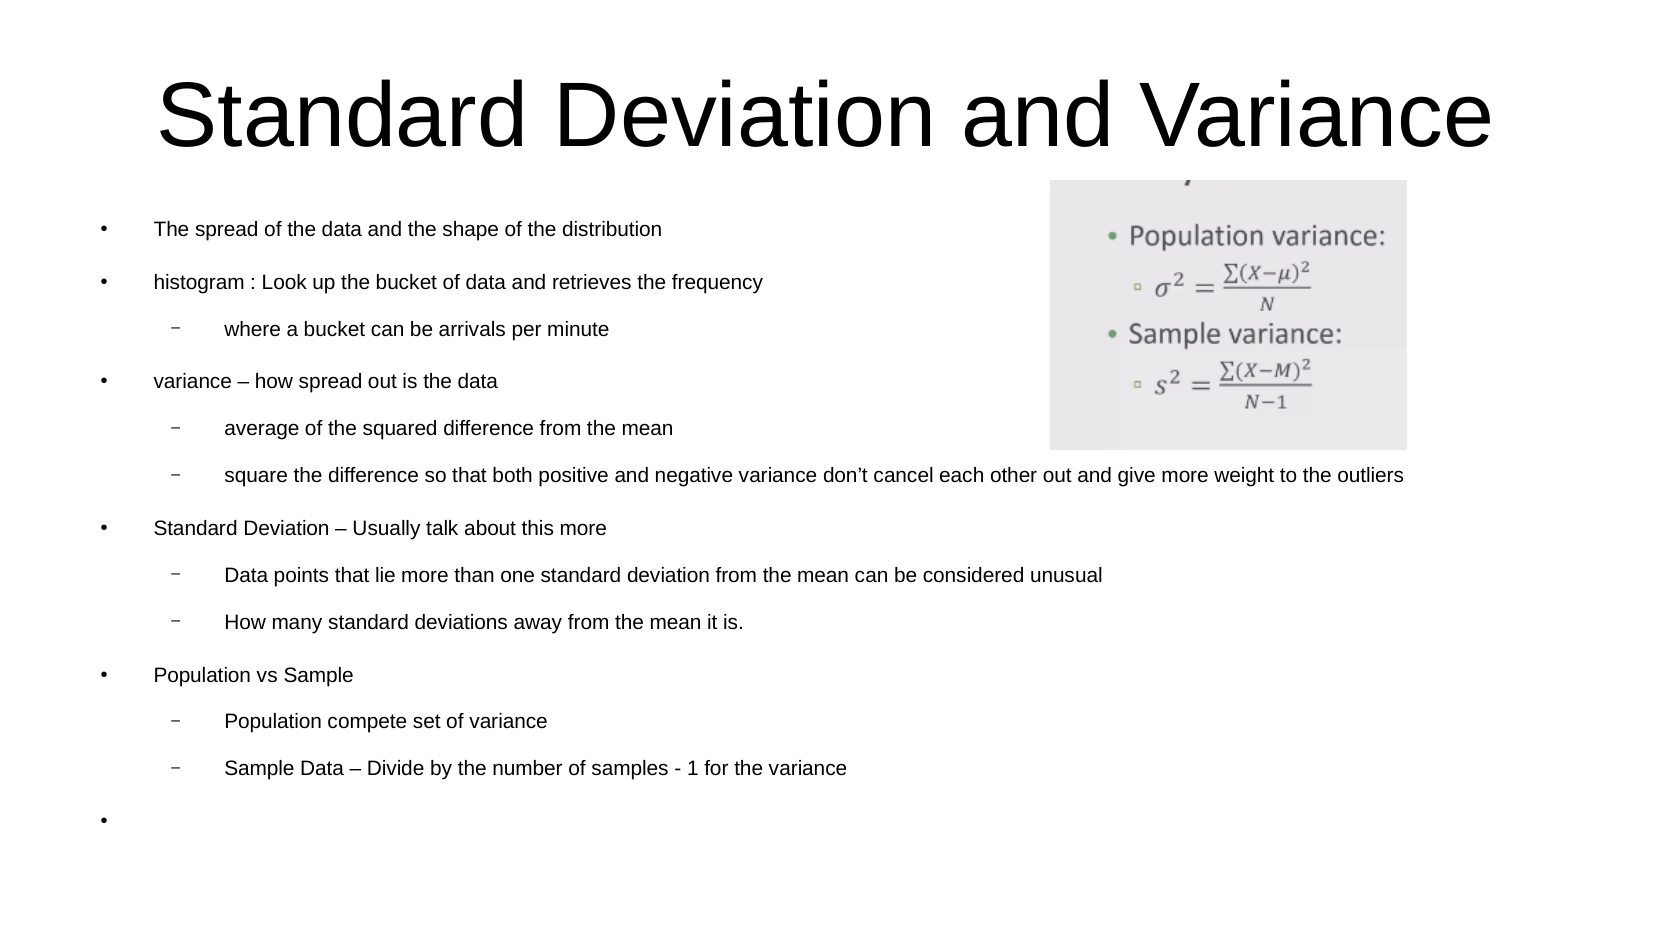

# Standard Deviation and Variance
The spread of the data and the shape of the distribution
histogram : Look up the bucket of data and retrieves the frequency
where a bucket can be arrivals per minute
variance – how spread out is the data
average of the squared difference from the mean
square the difference so that both positive and negative variance don’t cancel each other out and give more weight to the outliers
Standard Deviation – Usually talk about this more
Data points that lie more than one standard deviation from the mean can be considered unusual
How many standard deviations away from the mean it is.
Population vs Sample
Population compete set of variance
Sample Data – Divide by the number of samples - 1 for the variance